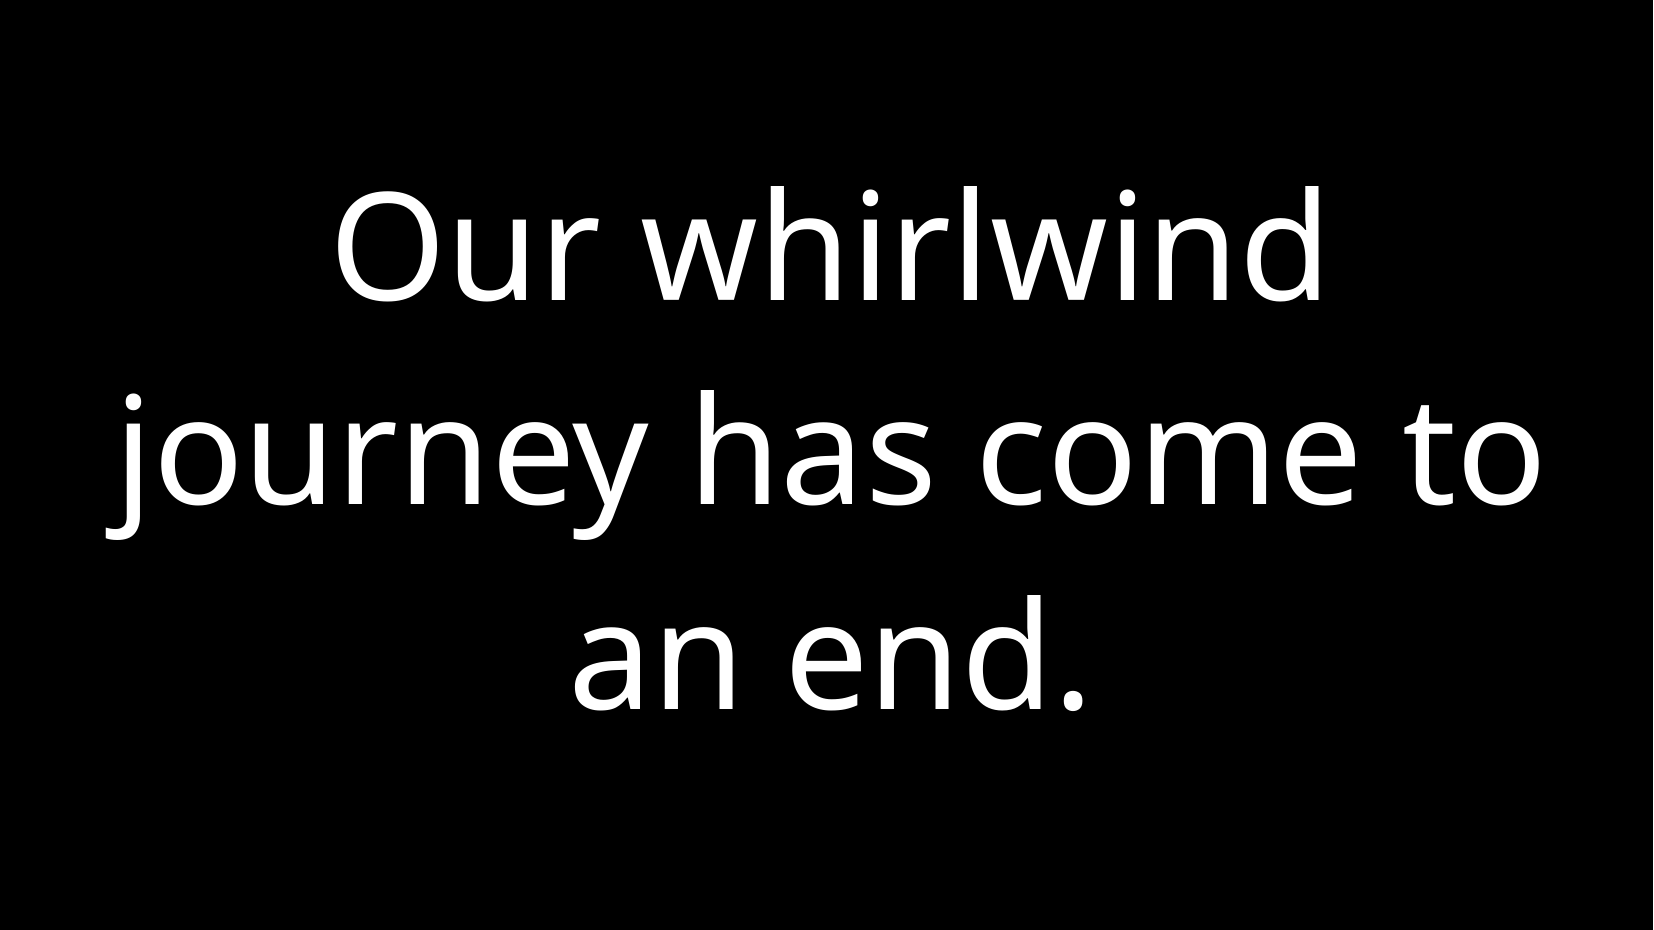

# Our whirlwind journey has come to an end.